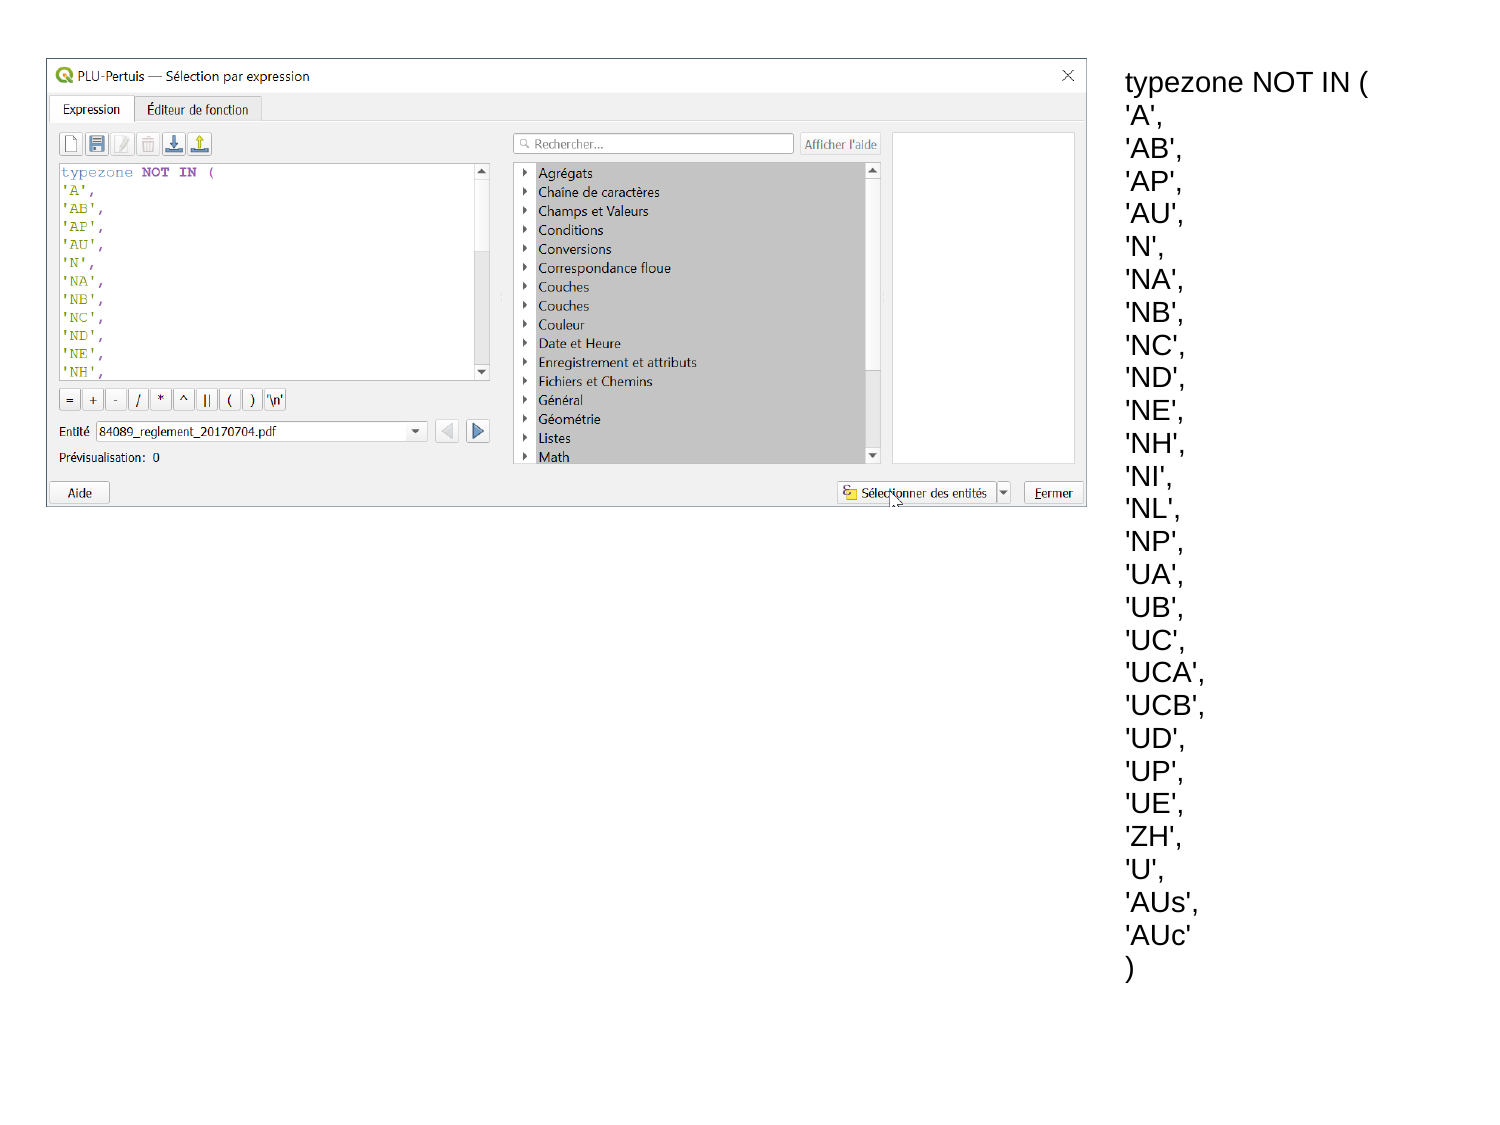

typezone NOT IN (
'A',
'AB',
'AP',
'AU',
'N',
'NA',
'NB',
'NC',
'ND',
'NE',
'NH',
'NI',
'NL',
'NP',
'UA',
'UB',
'UC',
'UCA',
'UCB',
'UD',
'UP',
'UE',
'ZH',
'U',
'AUs',
'AUc'
)